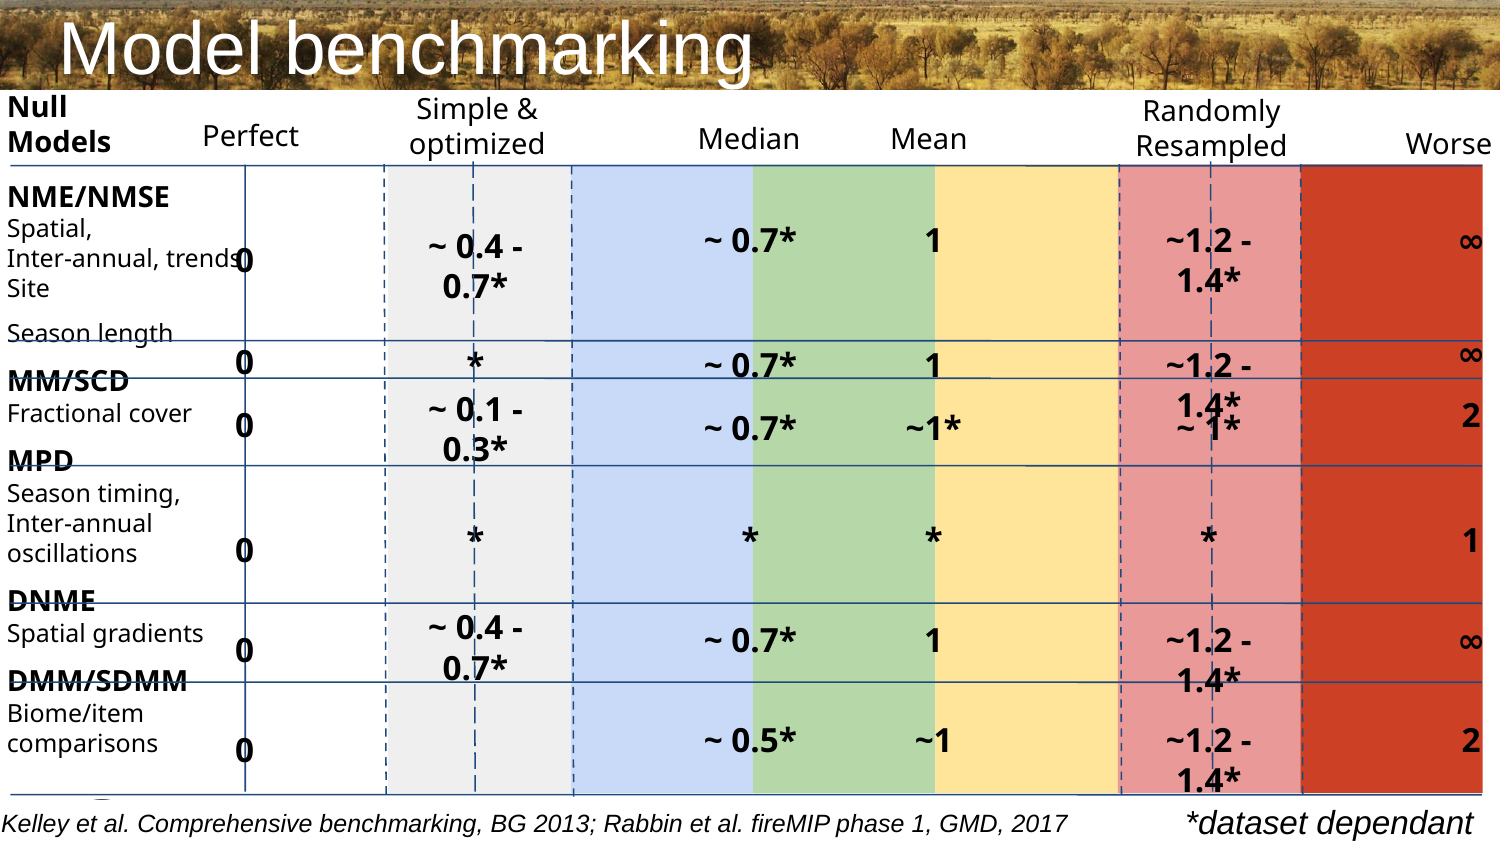

# Model benchmarking
Null
Models
Simple & optimized
Randomly Resampled
Perfect
Median
Mean
Worse
NME/NMSE
Spatial,
Inter-annual, trends
Site
Season length
MM/SCD
Fractional cover
MPD
Season timing,
Inter-annual oscillations
DNME
Spatial gradients
DMM/SDMM
Biome/item comparisons
~ 0.7*
1
~1.2 - 1.4*
∞
~ 0.4 - 0.7*
0
∞
0
*
~ 0.7*
1
~1.2 - 1.4*
~ 0.1 - 0.3*
2
0
~ 0.7*
~1*
~ 1*
*
*
*
*
1
0
~ 0.4 - 0.7*
~ 0.7*
1
~1.2 - 1.4*
∞
0
~ 0.5*
~1
~1.2 - 1.4*
2
0
Kelley et al. Comprehensive benchmarking, BG 2013; Rabbin et al. fireMIP phase 1, GMD, 2017
*dataset dependant